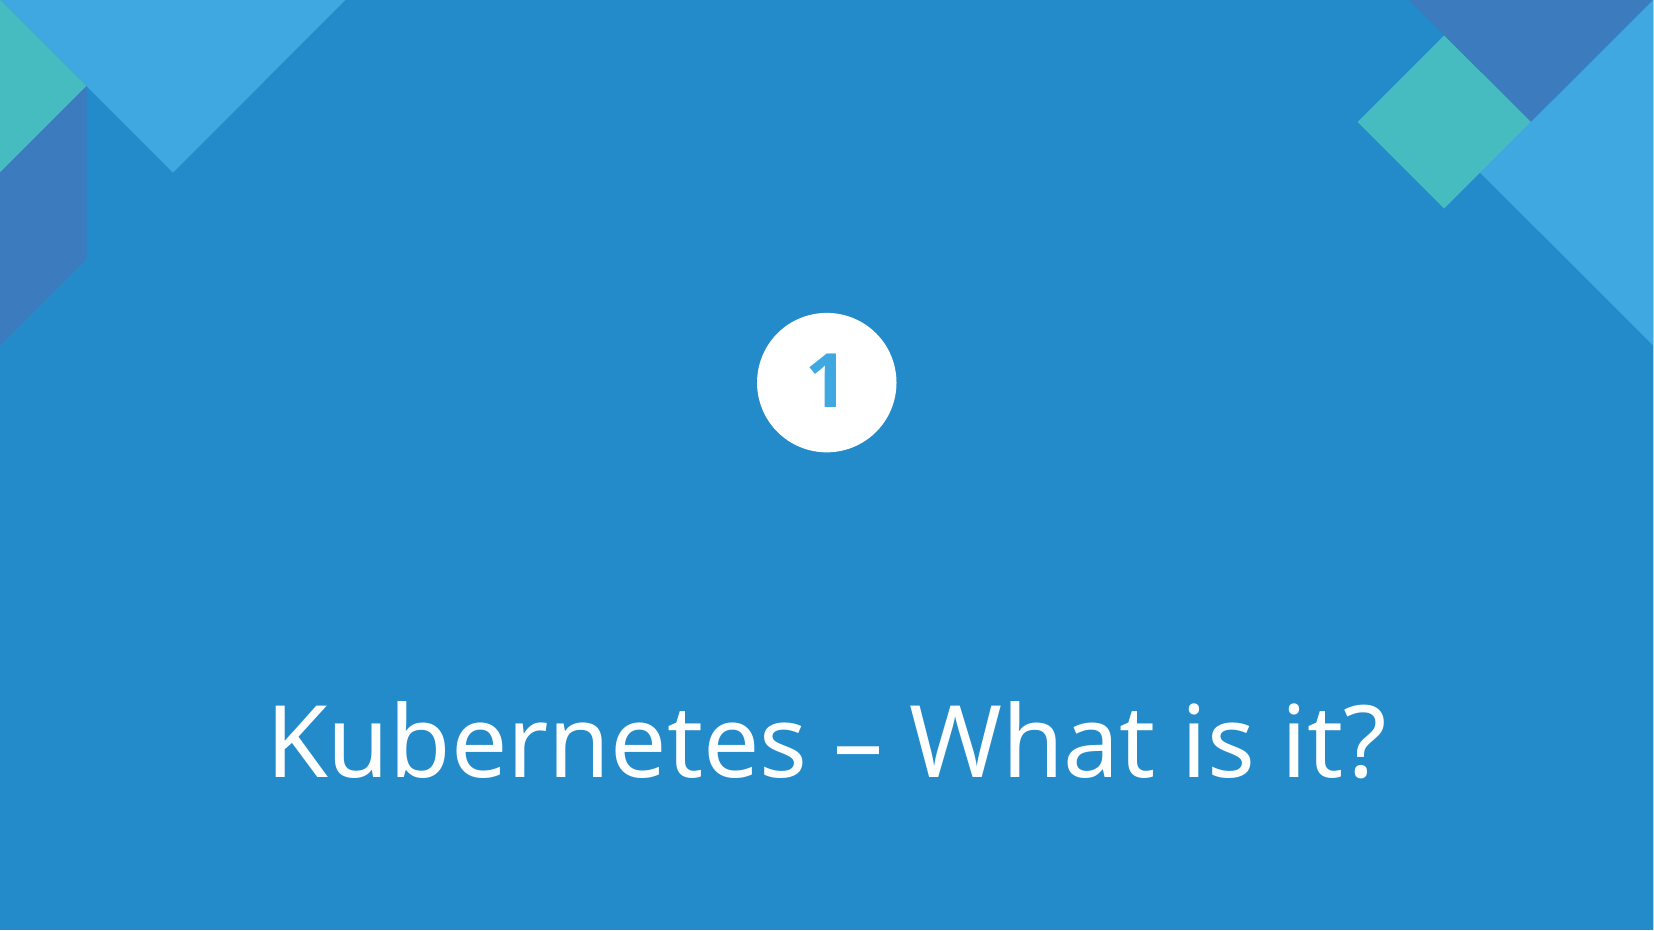

1
# Kubernetes – What is it?